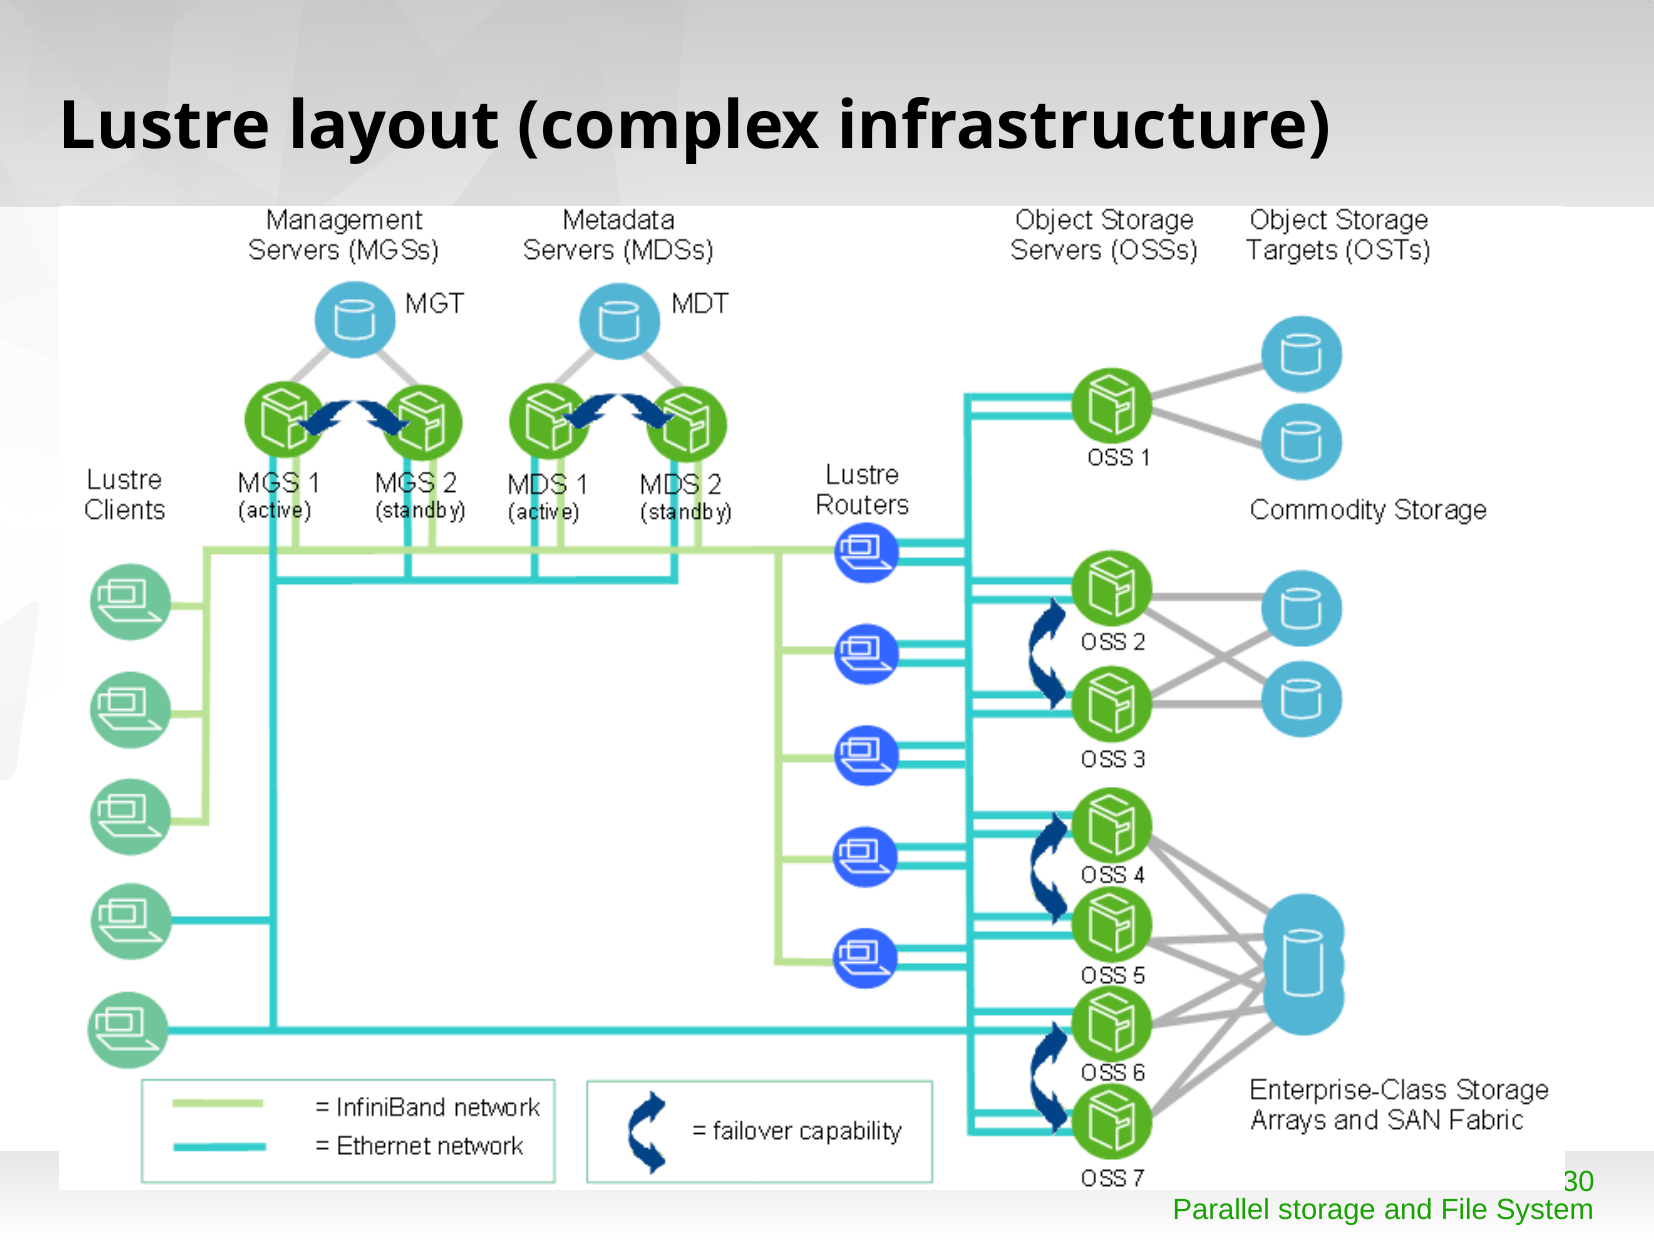

# Lustre layout (complex infrastructure)
30
Parallel storage and File System